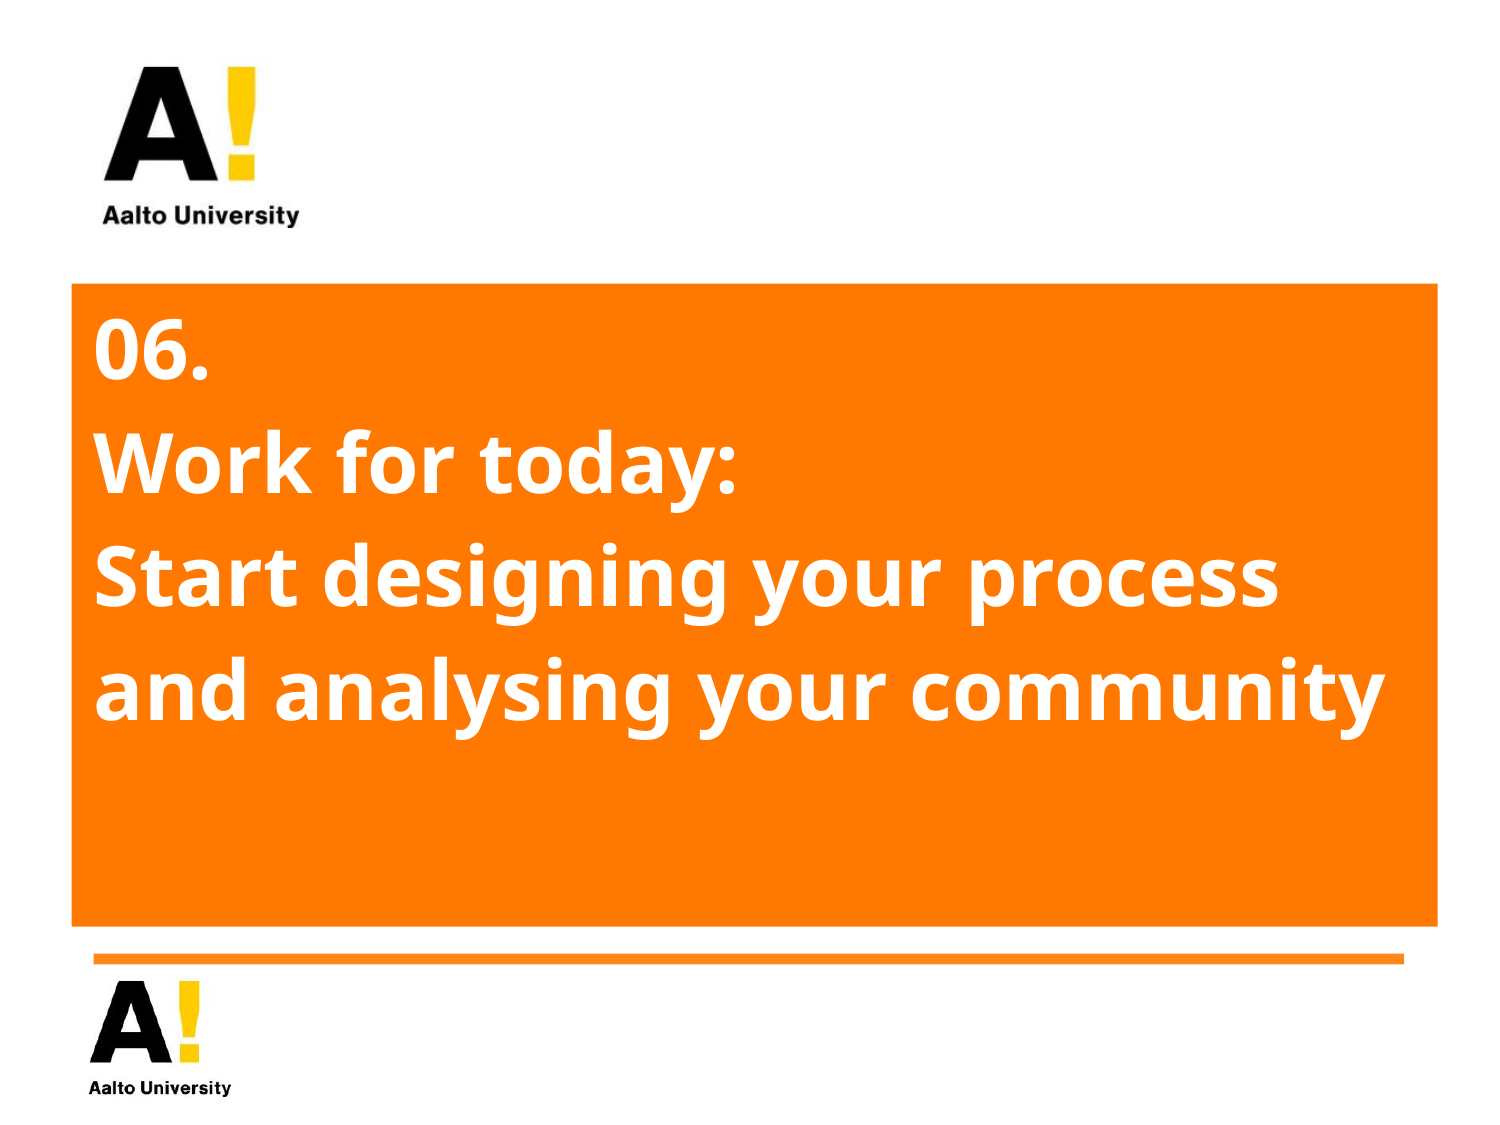

#
06.
Work for today:
Start designing your process and analysing your community